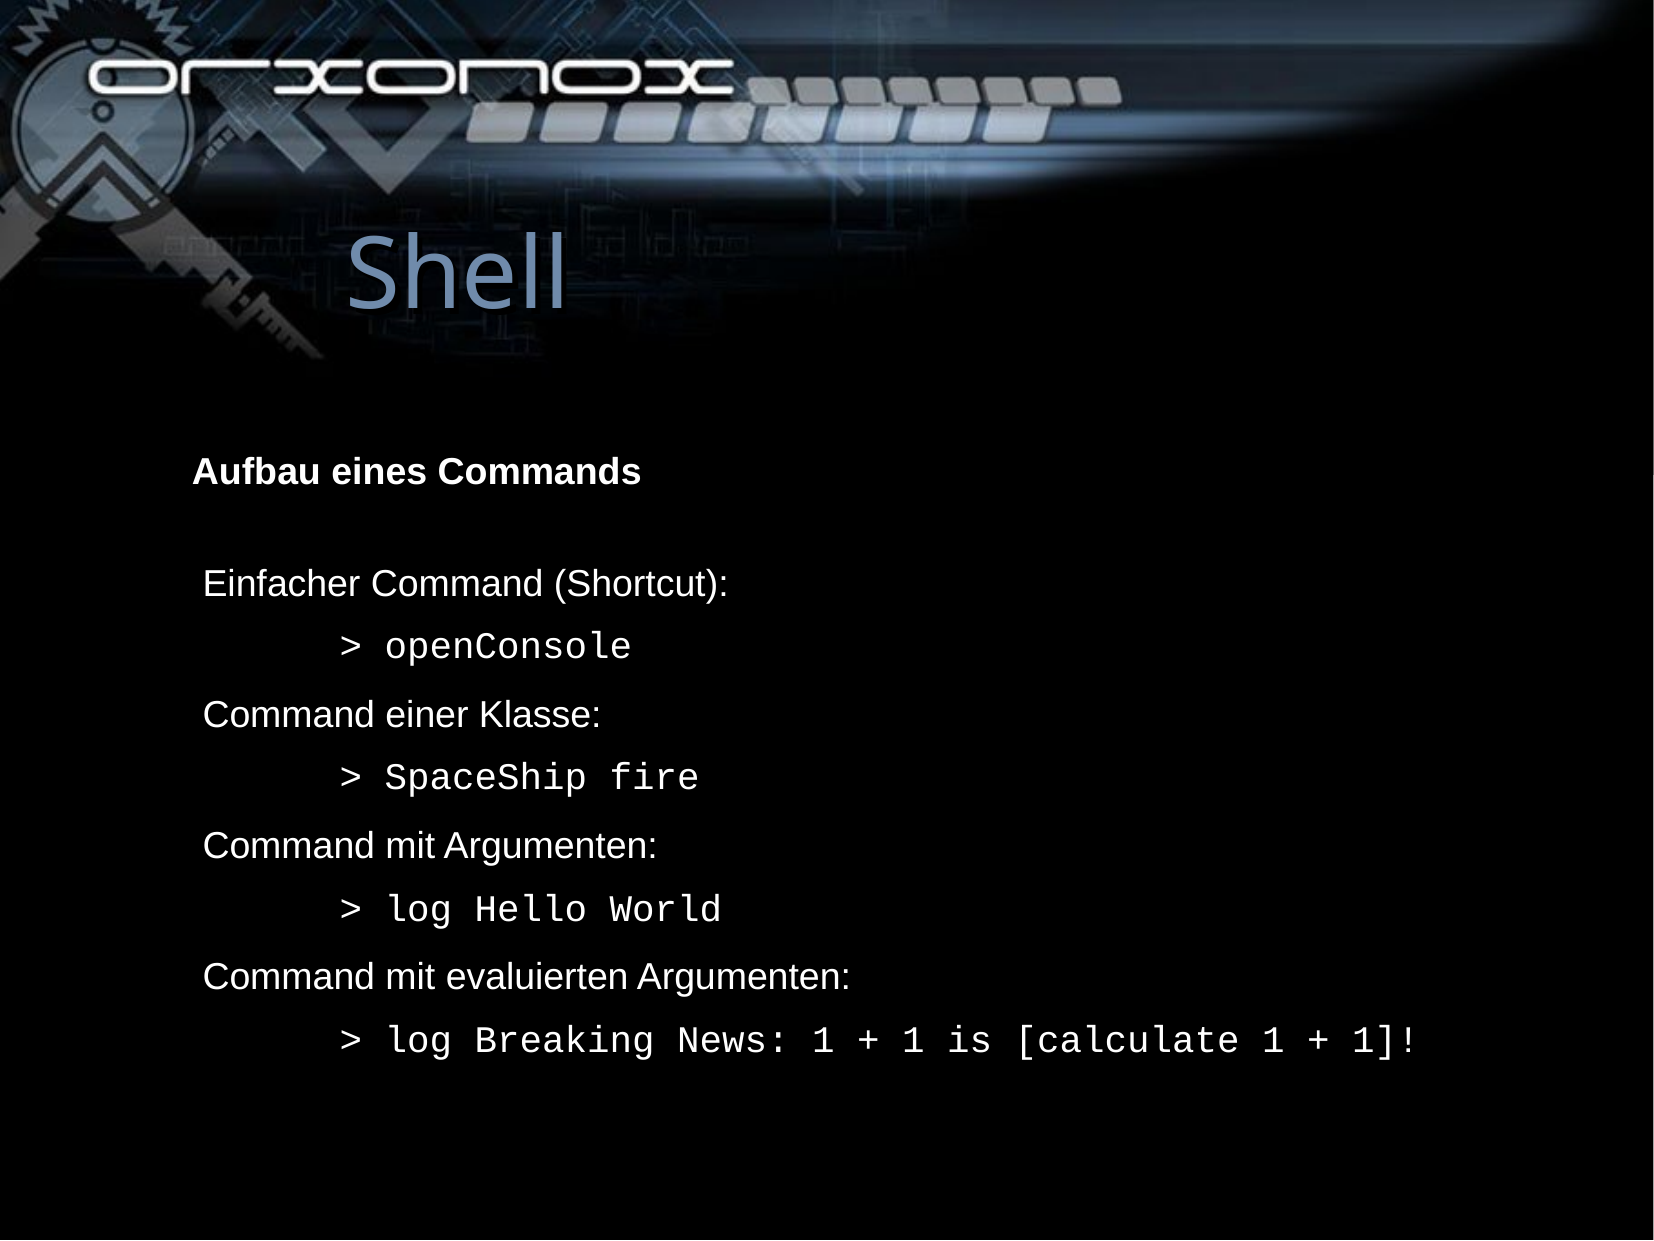

Shell
Aufbau eines Commands
 Einfacher Command (Shortcut):
		> openConsole
 Command einer Klasse:
		> SpaceShip fire
 Command mit Argumenten:
		> log Hello World
 Command mit evaluierten Argumenten:
		> log Breaking News: 1 + 1 is [calculate 1 + 1]!